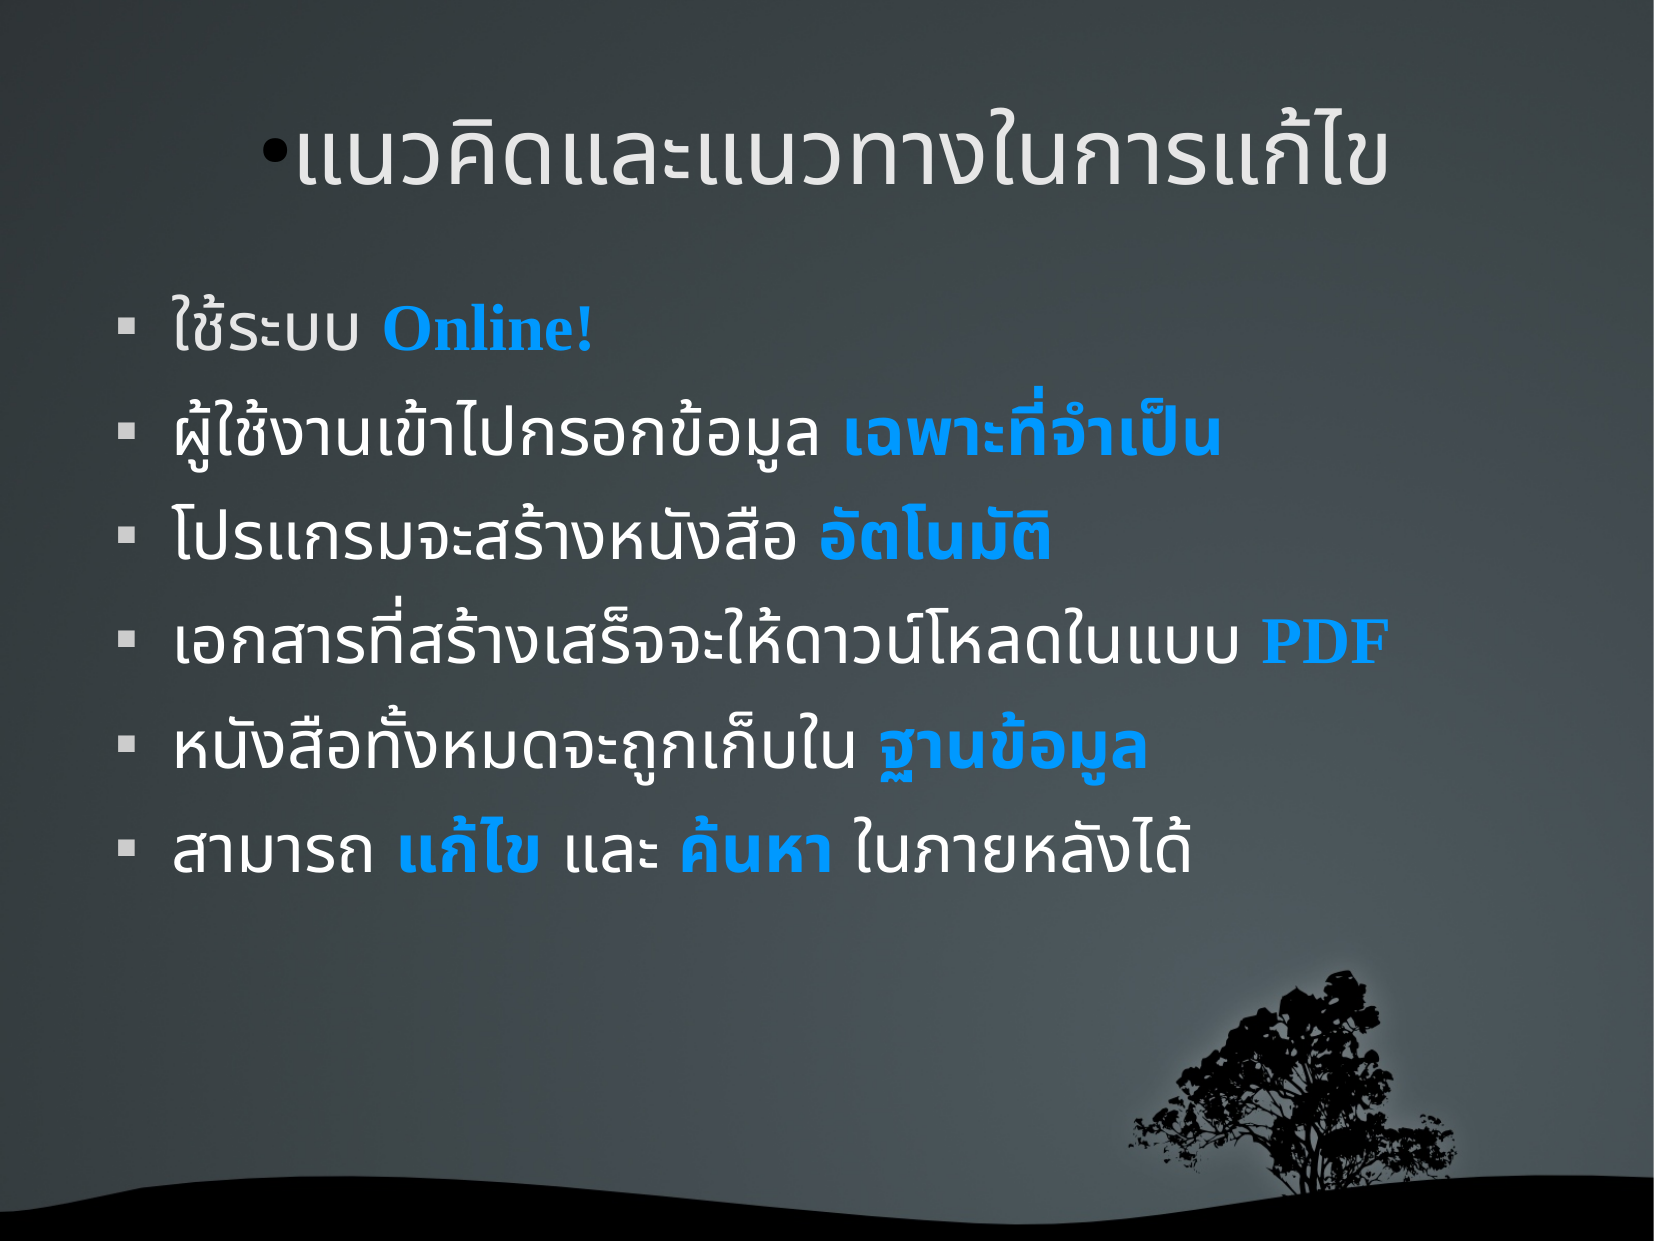

# แนวคิดและแนวทางในการแก้ไข
ใช้ระบบ Online!
ผู้ใช้งานเข้าไปกรอกข้อมูล เฉพาะที่จำเป็น
โปรแกรมจะสร้างหนังสือ อัตโนมัติ
เอกสารที่สร้างเสร็จจะให้ดาวน์โหลดในแบบ PDF
หนังสือทั้งหมดจะถูกเก็บใน ฐานข้อมูล
สามารถ แก้ไข และ ค้นหา ในภายหลังได้